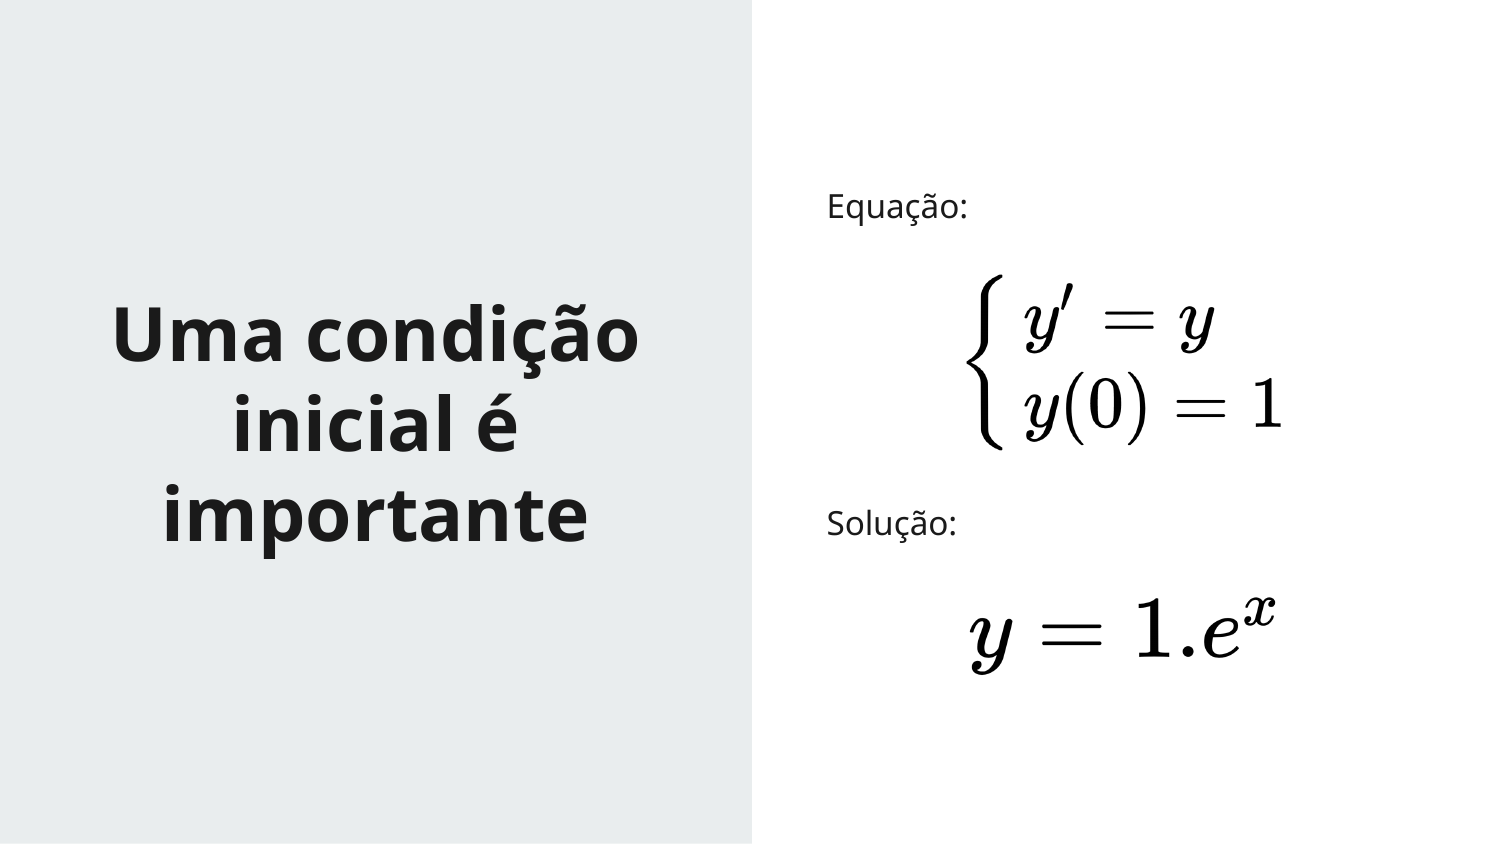

# Uma condição inicial é importante
Equação:
Solução: